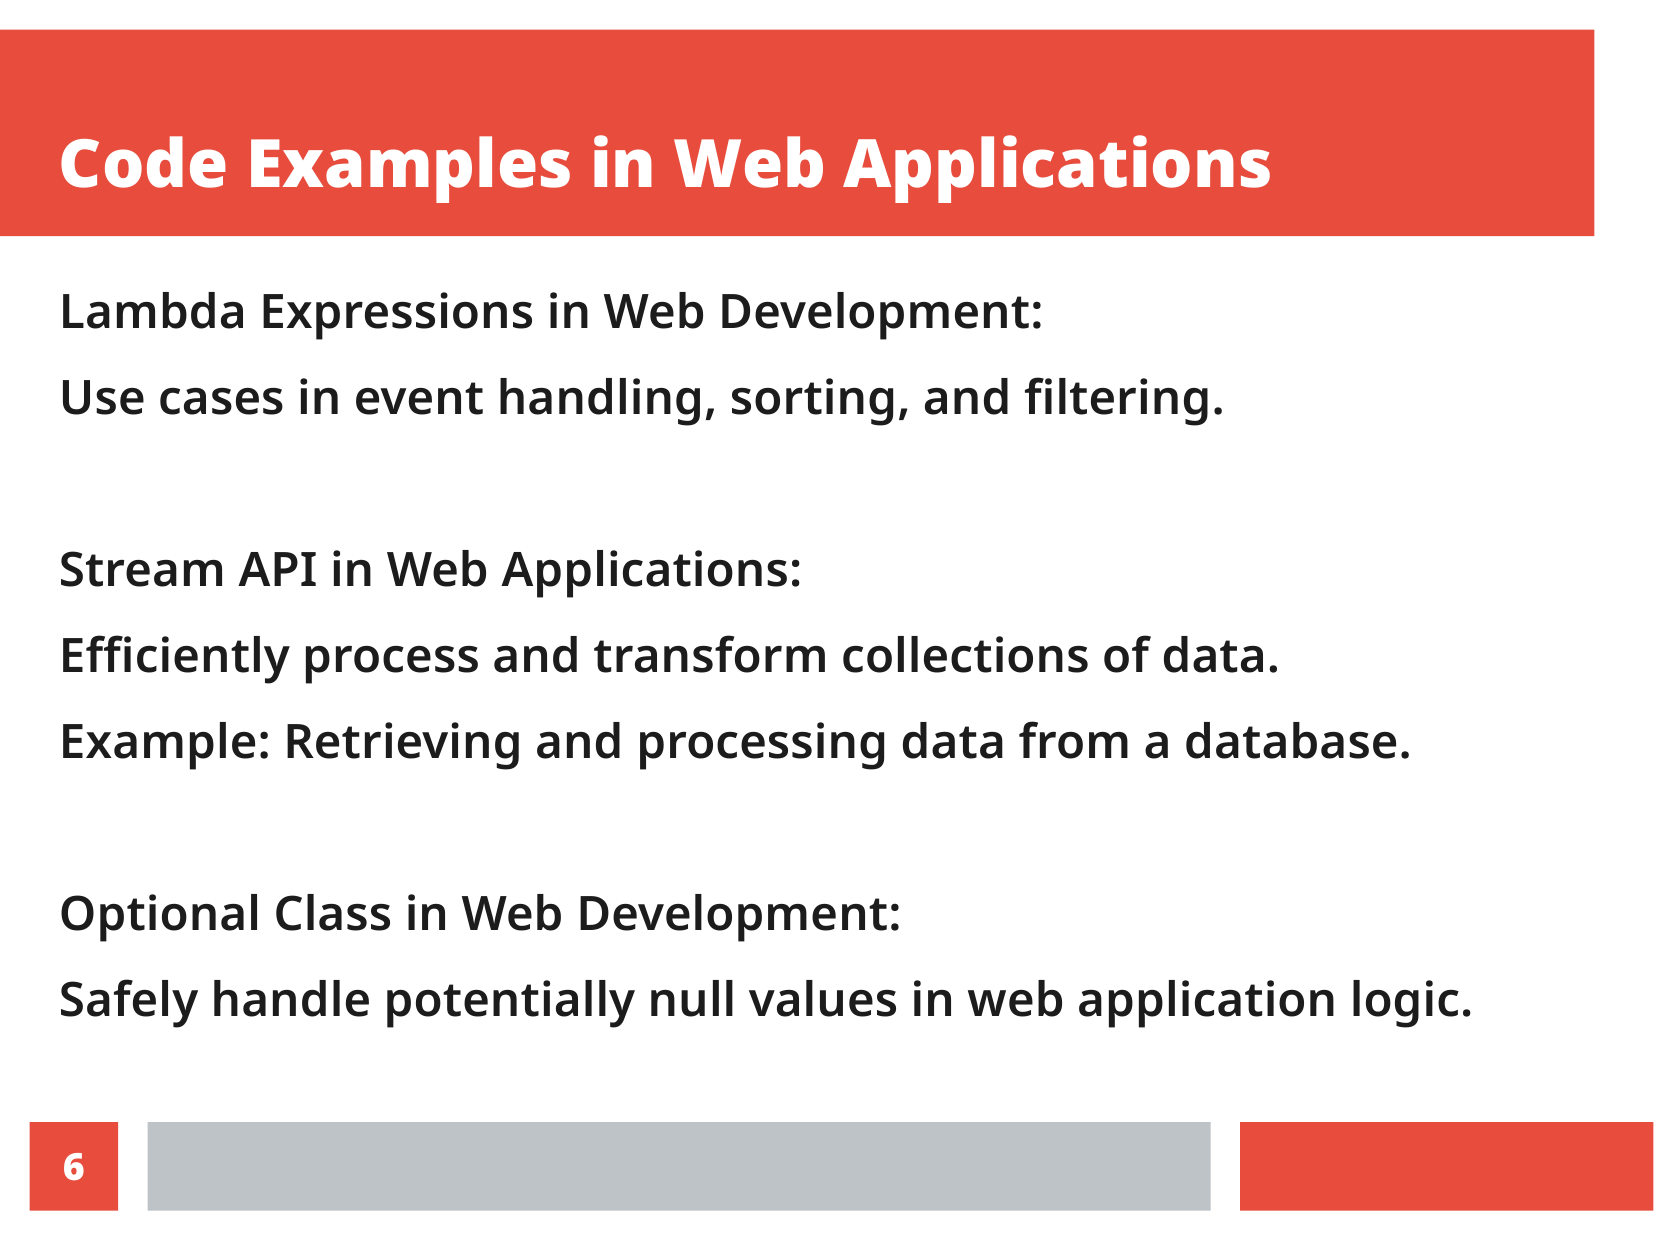

# Code Examples in Web Applications
Lambda Expressions in Web Development:
Use cases in event handling, sorting, and filtering.
Stream API in Web Applications:
Efficiently process and transform collections of data.
Example: Retrieving and processing data from a database.
Optional Class in Web Development:
Safely handle potentially null values in web application logic.
6